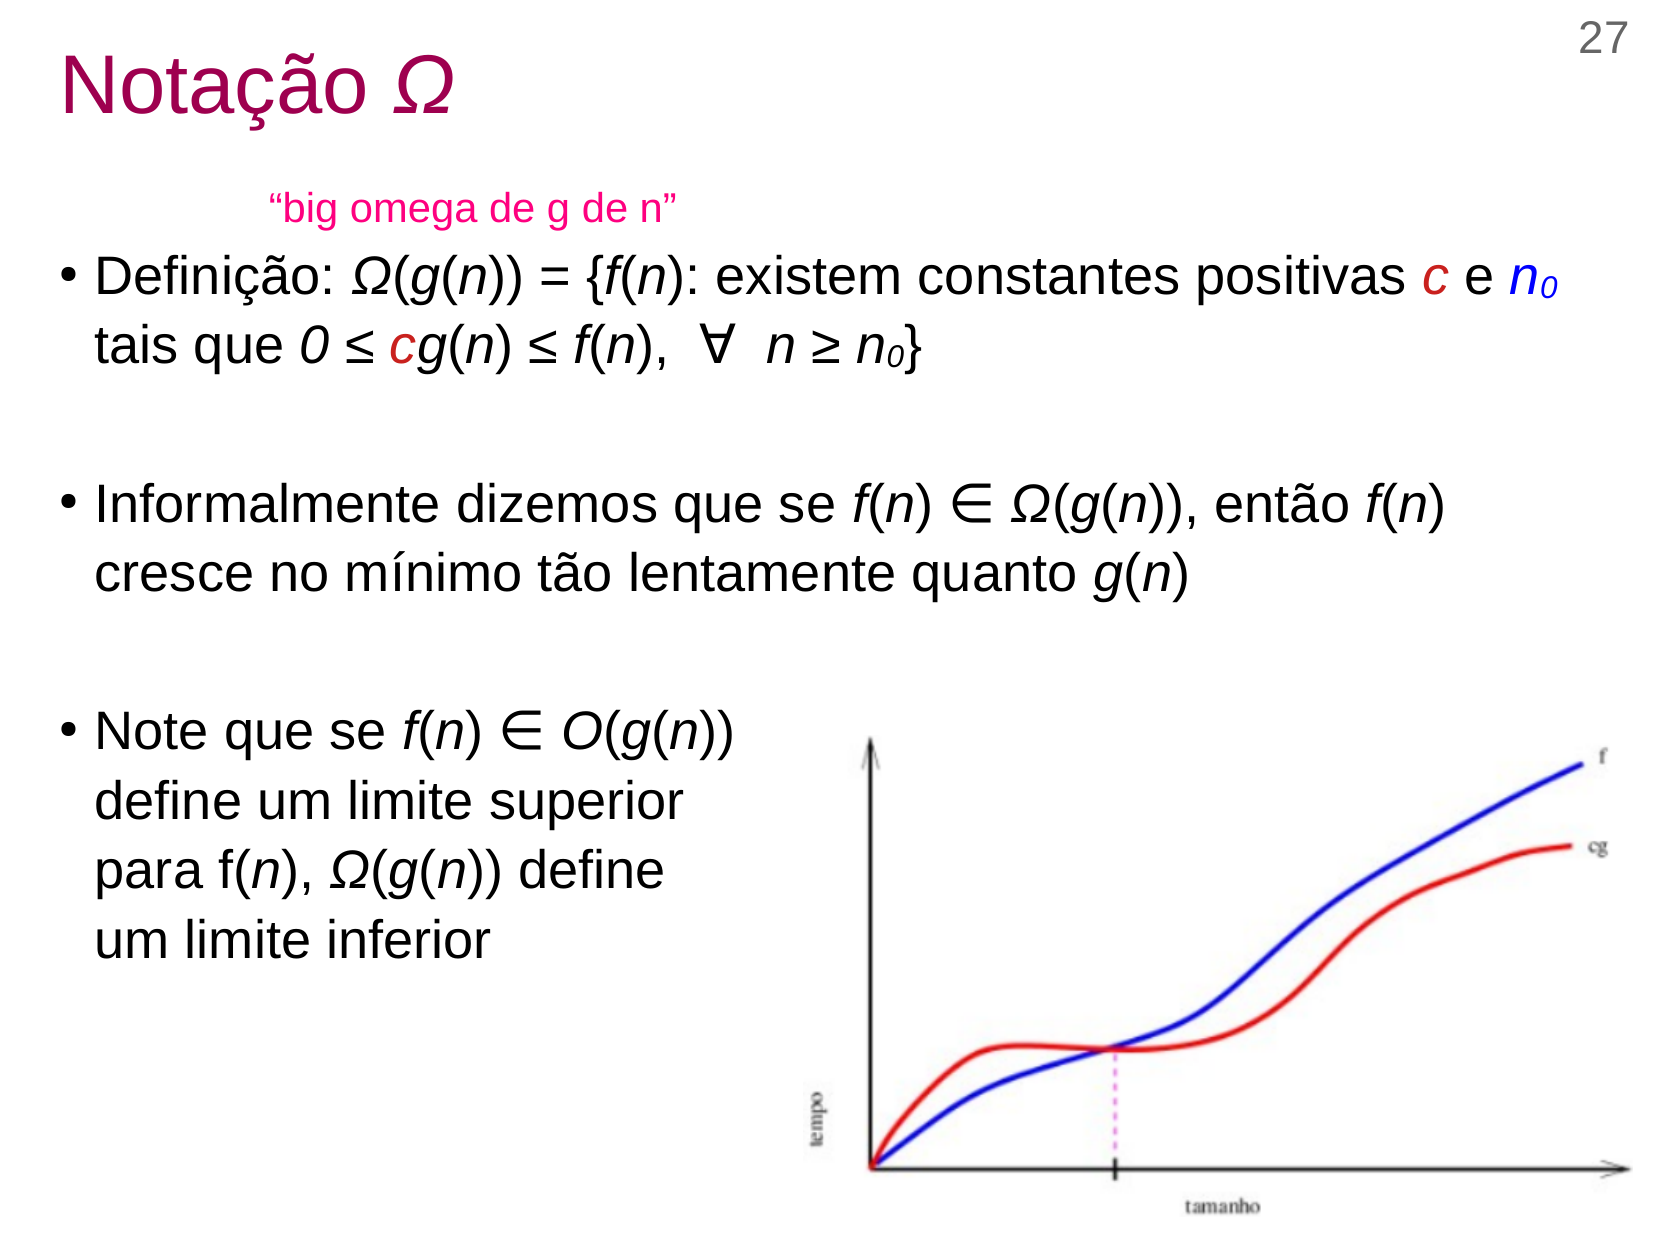

27
# Notação Ω
“big omega de g de n”
Definição: Ω(g(n)) = {f(n): existem constantes positivas c e n0 tais que 0 ≤ cg(n) ≤ f(n), ∀ n ≥ n0}
Informalmente dizemos que se f(n) ∈ Ω(g(n)), então f(n) cresce no mínimo tão lentamente quanto g(n)
Note que se f(n) ∈ O(g(n))
define um limite superior
para f(n), Ω(g(n)) define
um limite inferior